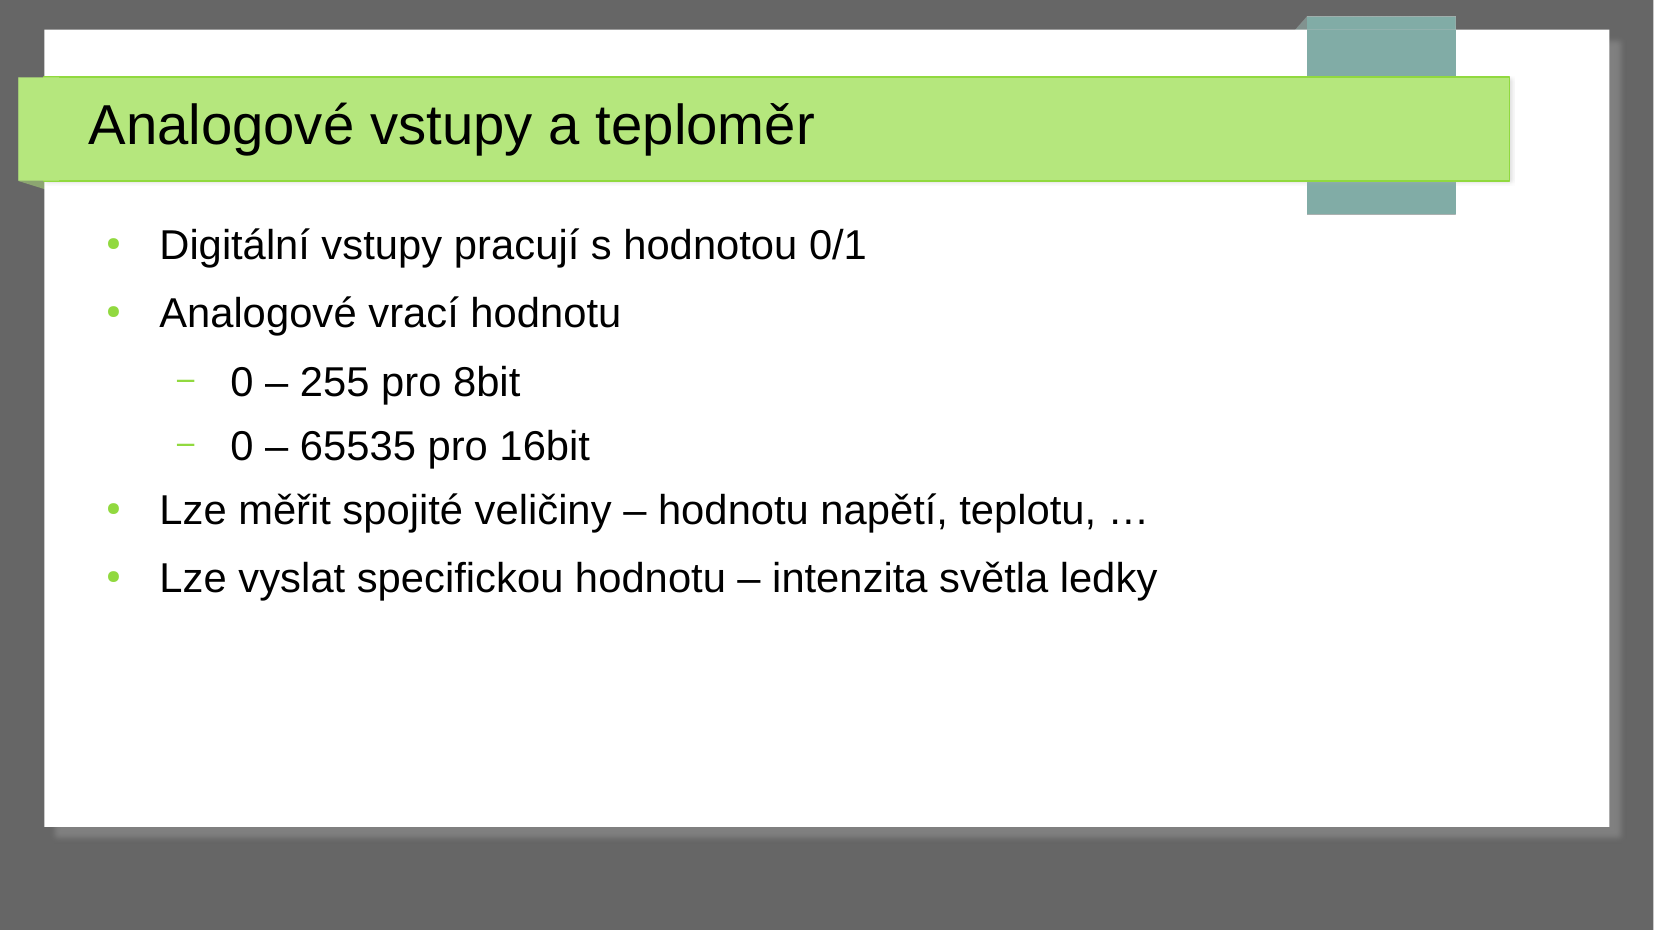

# Analogové vstupy a teploměr
Digitální vstupy pracují s hodnotou 0/1
Analogové vrací hodnotu
0 – 255 pro 8bit
0 – 65535 pro 16bit
Lze měřit spojité veličiny – hodnotu napětí, teplotu, …
Lze vyslat specifickou hodnotu – intenzita světla ledky